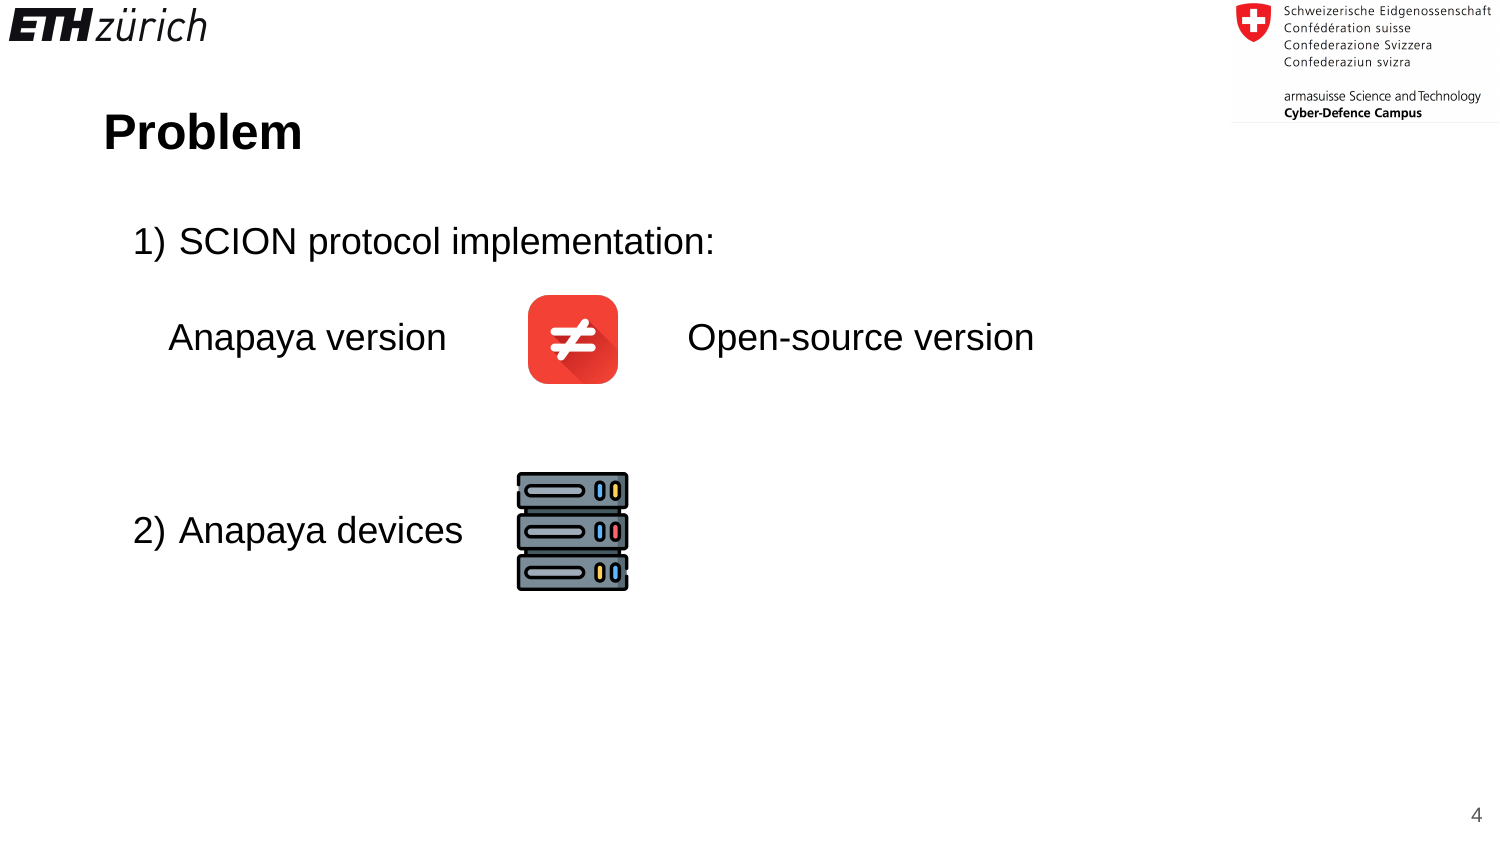

Problem
 SCION protocol implementation:
Anapaya version Open-source version
 Anapaya devices
4